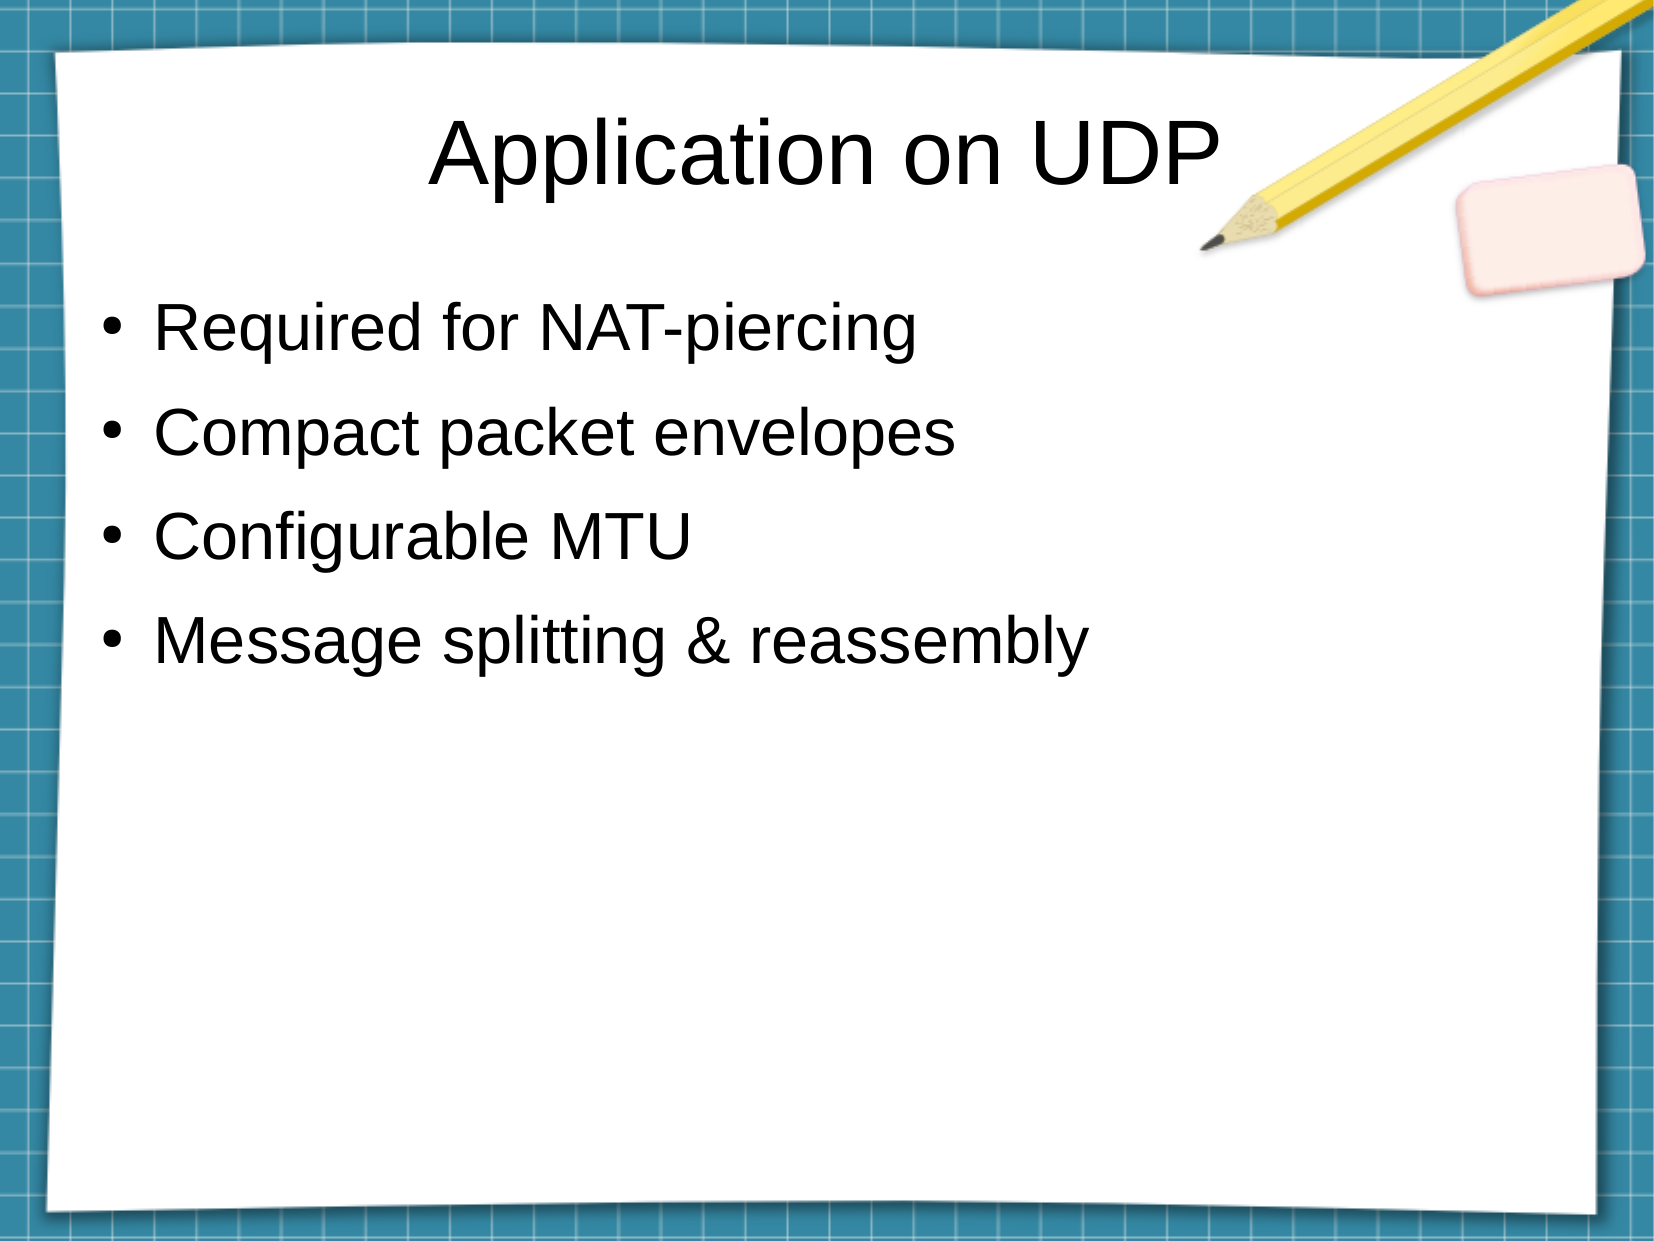

# Application on UDP
Required for NAT-piercing
Compact packet envelopes
Configurable MTU
Message splitting & reassembly